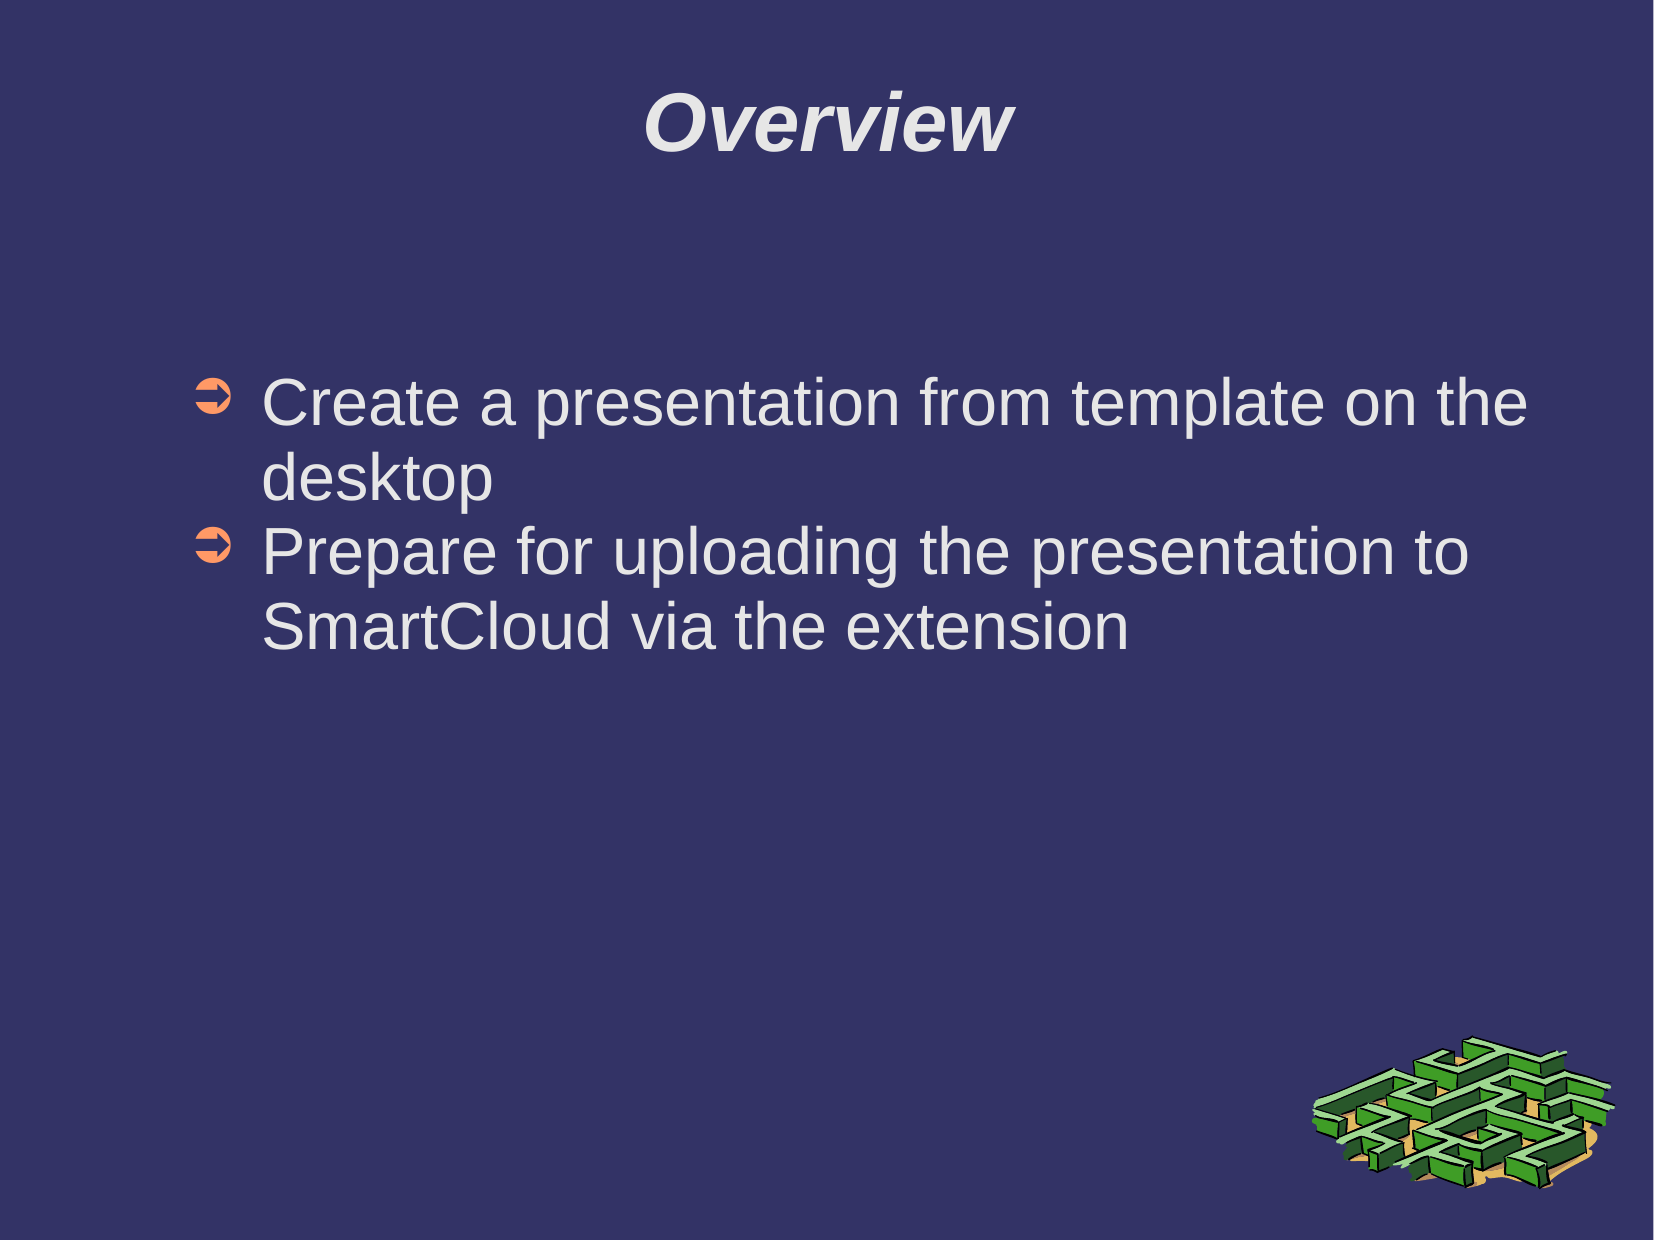

# Overview
Create a presentation from template on the desktop
Prepare for uploading the presentation to SmartCloud via the extension